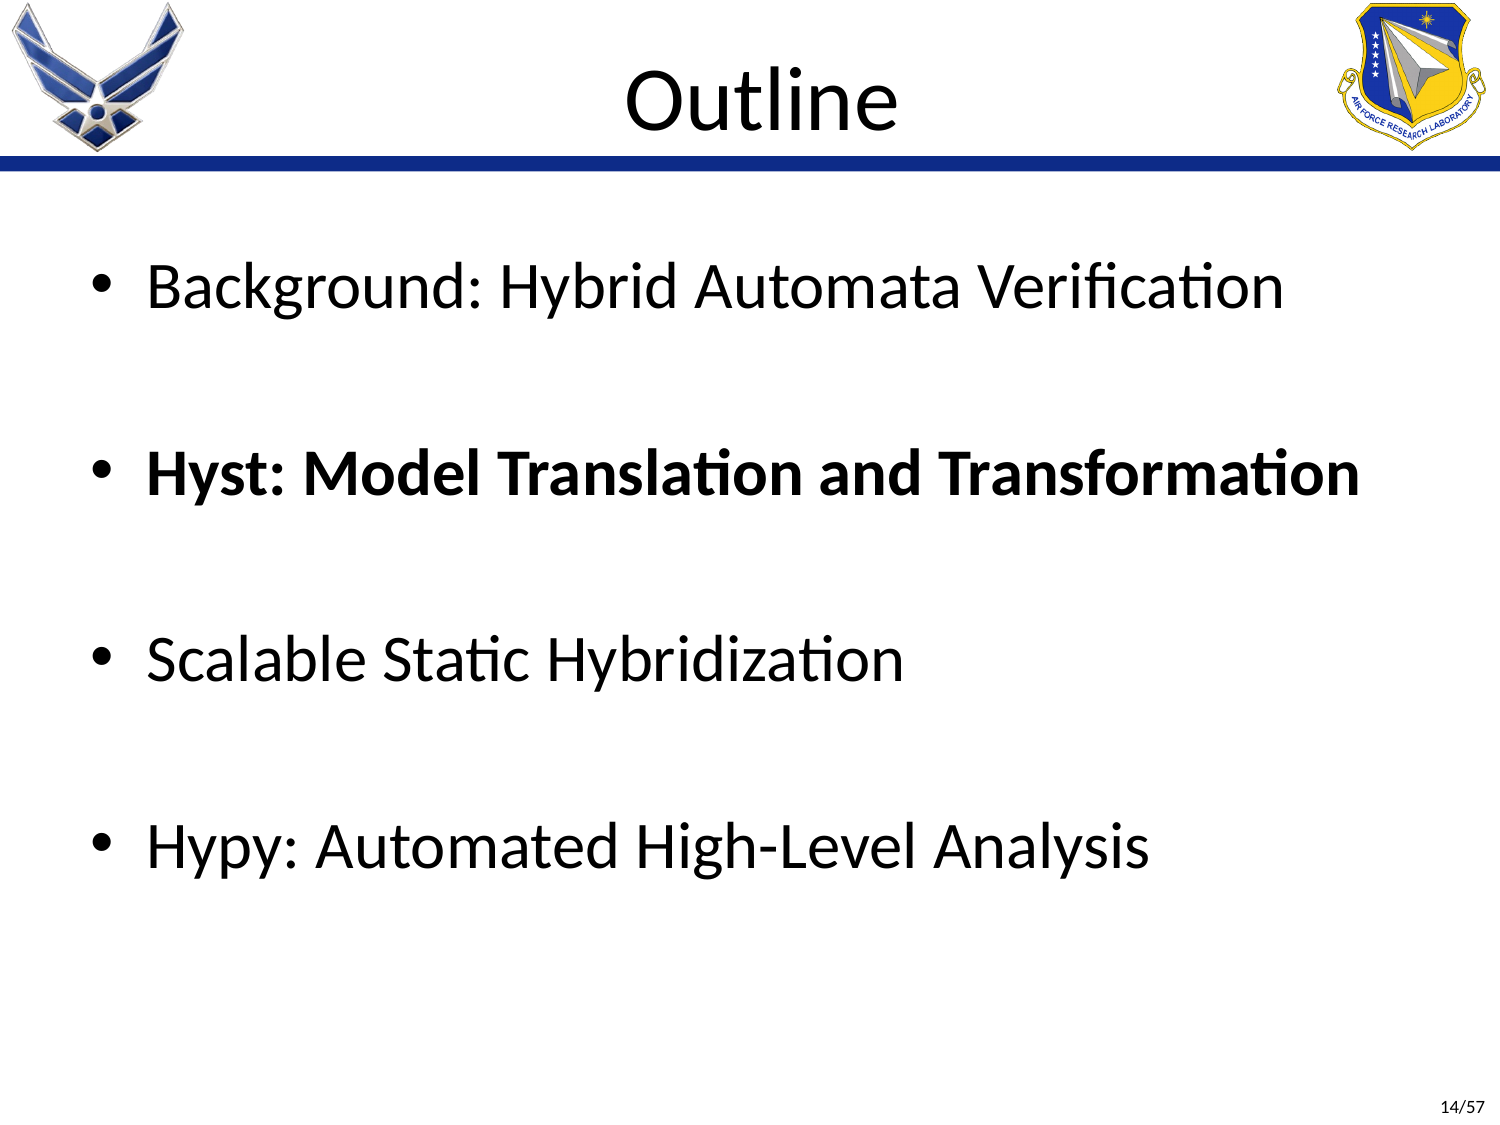

# Outline
Background: Hybrid Automata Verification
Hyst: Model Translation and Transformation
Scalable Static Hybridization
Hypy: Automated High-Level Analysis